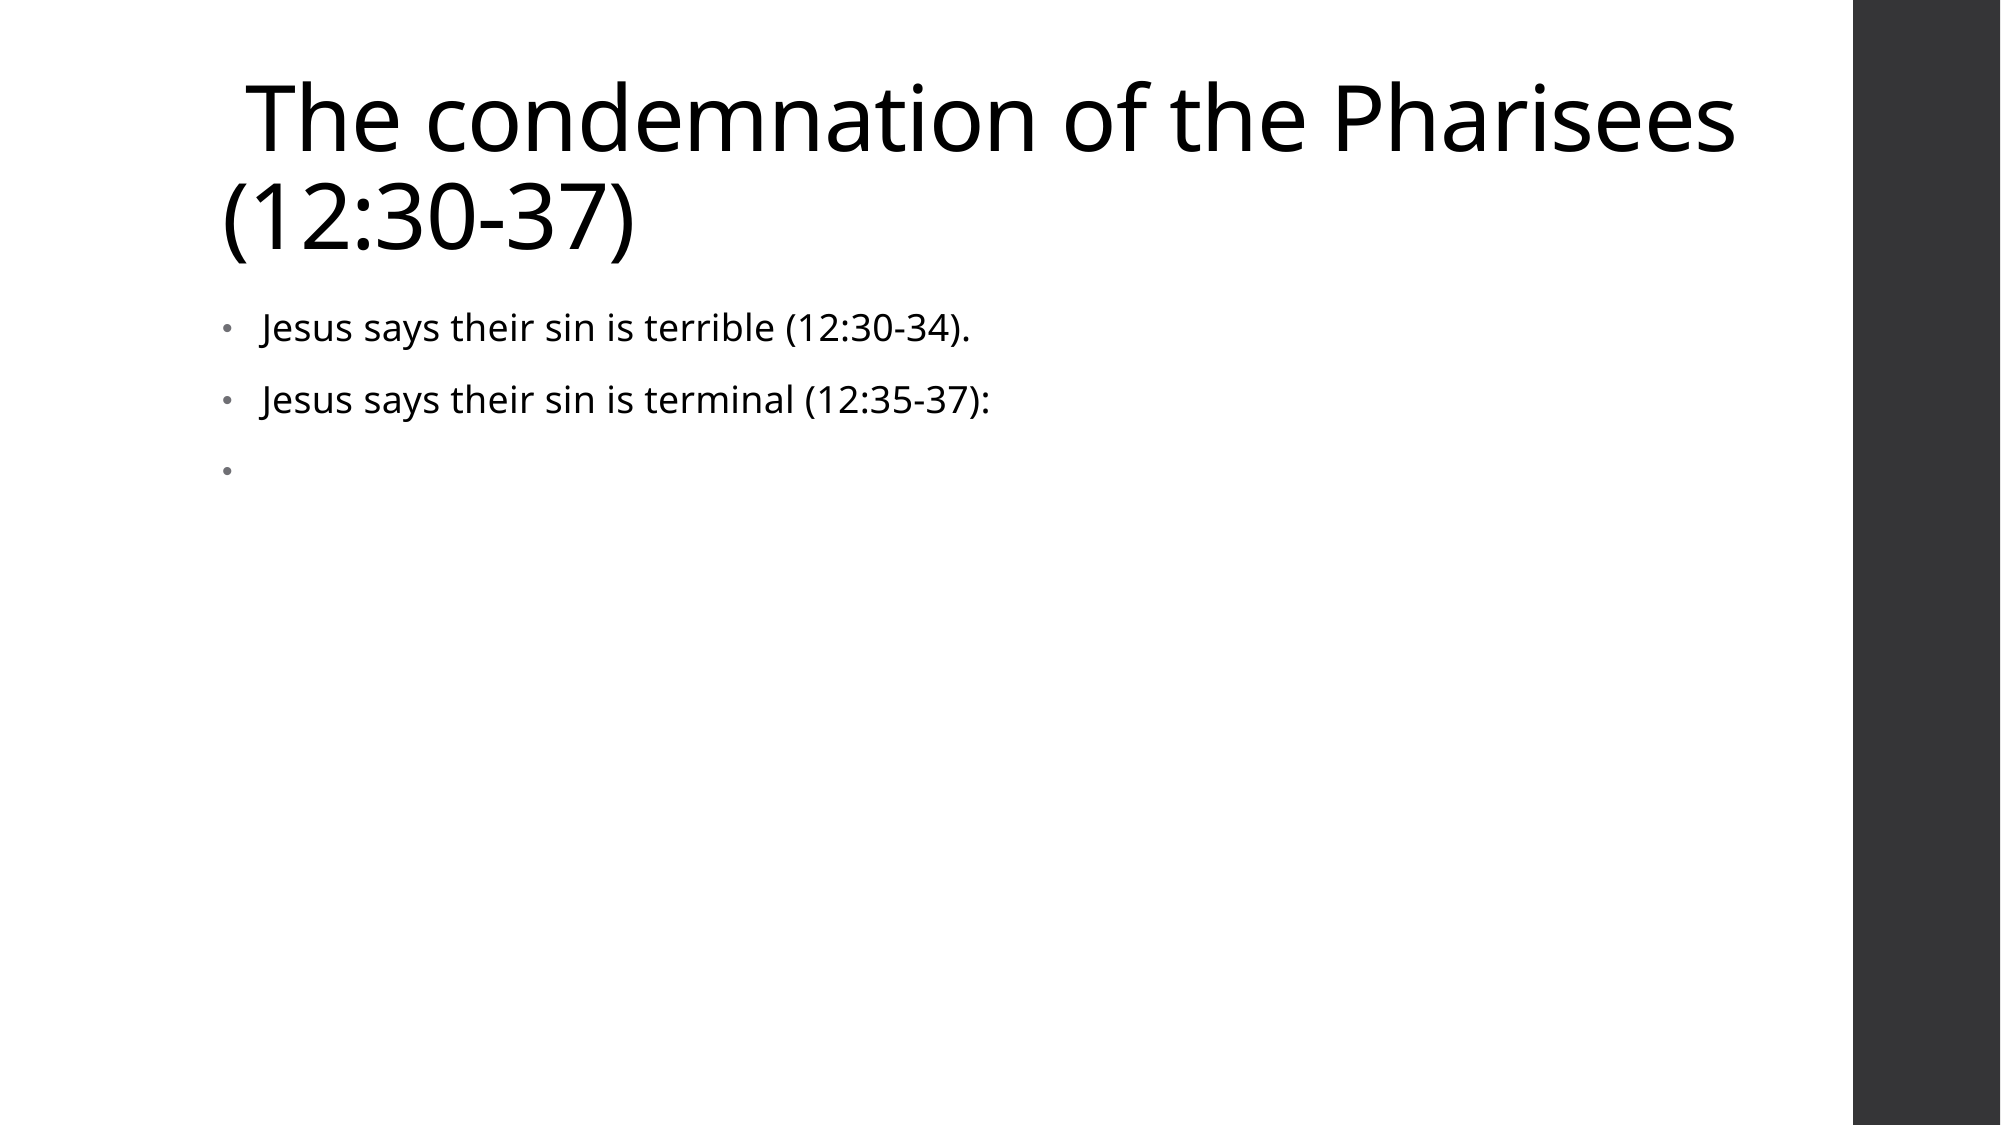

# The condemnation of the Pharisees (12:30-37)
 Jesus says their sin is terrible (12:30-34).
 Jesus says their sin is terminal (12:35-37):